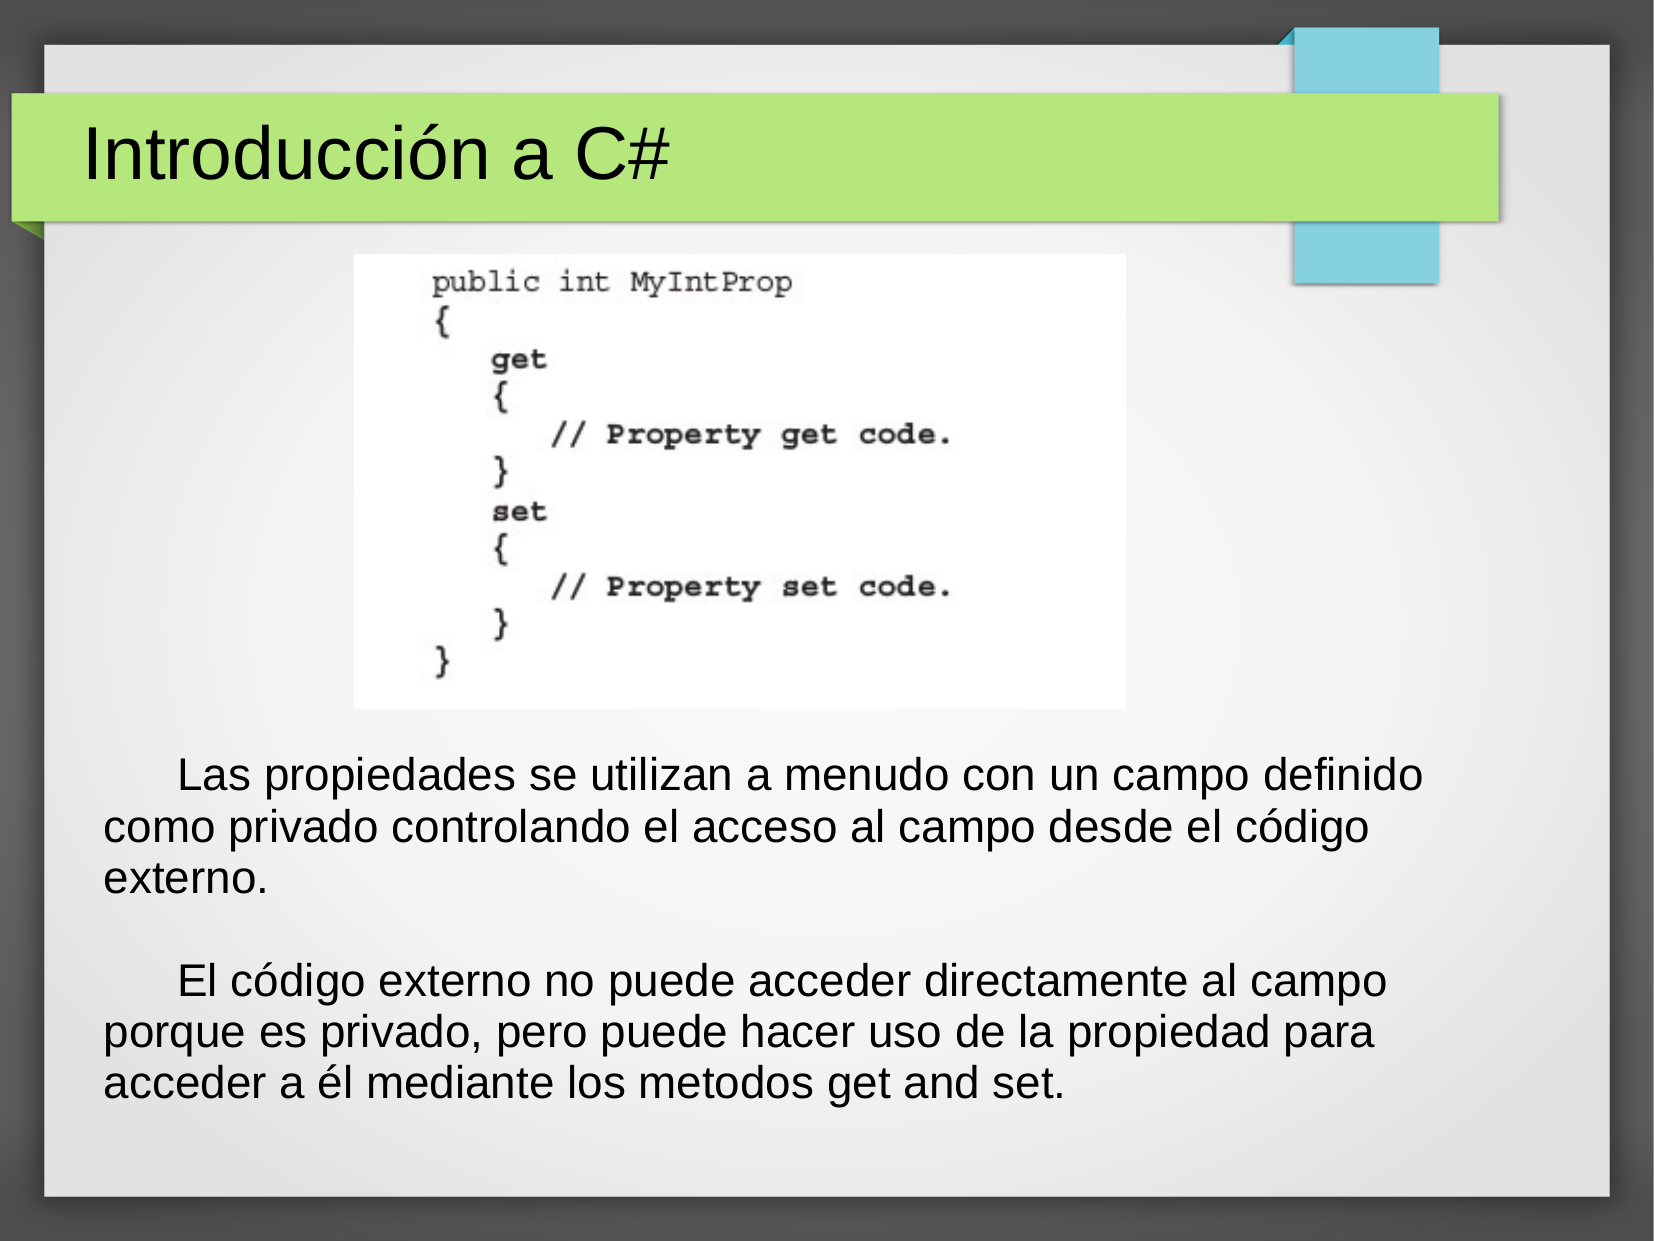

# Introducción a C#
	Las propiedades se utilizan a menudo con un campo definido como privado controlando el acceso al campo desde el código externo.
	El código externo no puede acceder directamente al campo porque es privado, pero puede hacer uso de la propiedad para acceder a él mediante los metodos get and set.